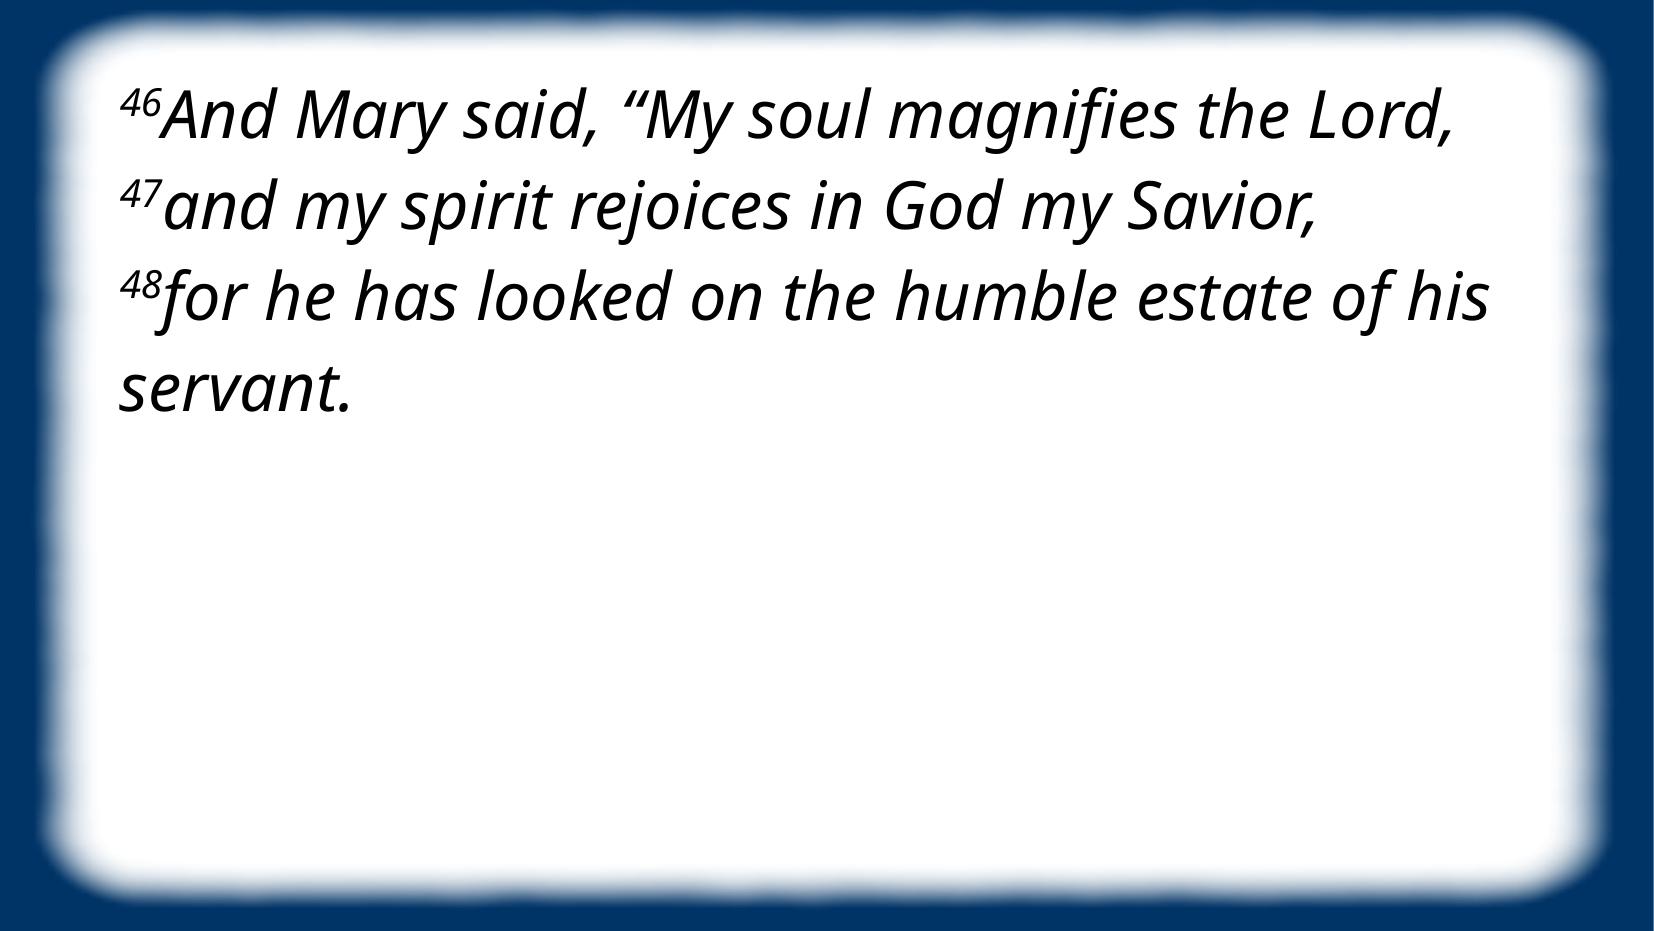

46And Mary said, “My soul magnifies the Lord,
47and my spirit rejoices in God my Savior,
48for he has looked on the humble estate of his servant.